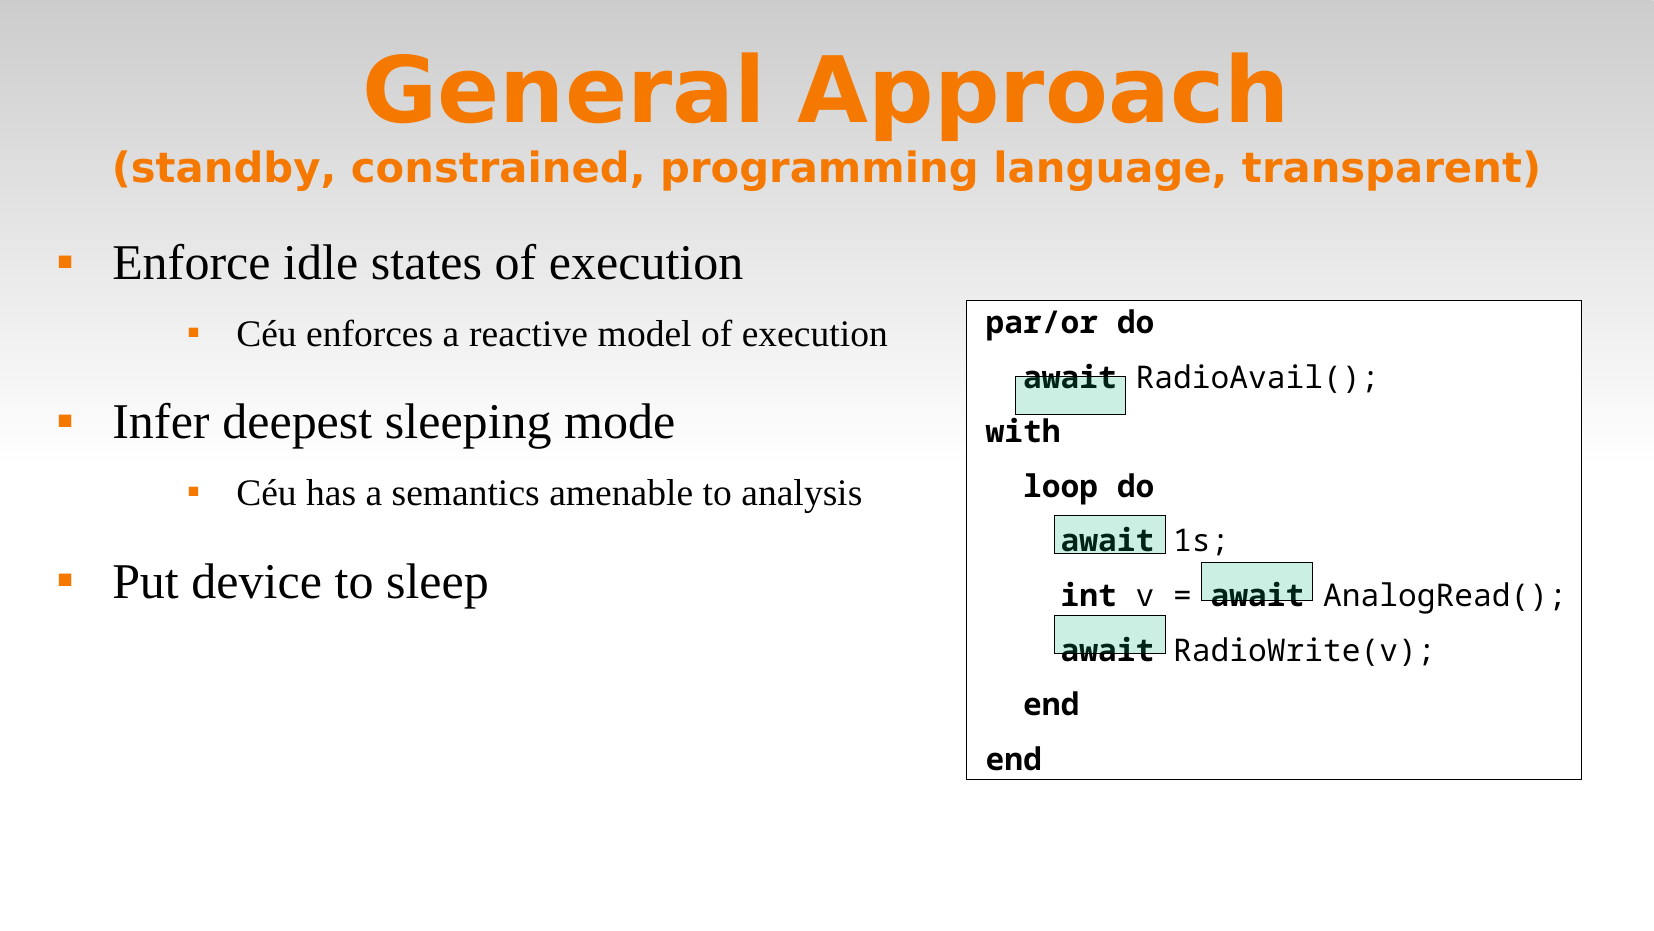

# General Approach (standby, constrained, programming language, transparent)
Enforce idle states of execution
Céu enforces a reactive model of execution
Infer deepest sleeping mode
Céu has a semantics amenable to analysis
Put device to sleep
 par/or do
 await RadioAvail();
 with
 loop do
 await 1s;
 int v = await AnalogRead();
 await RadioWrite(v);
 end
 end